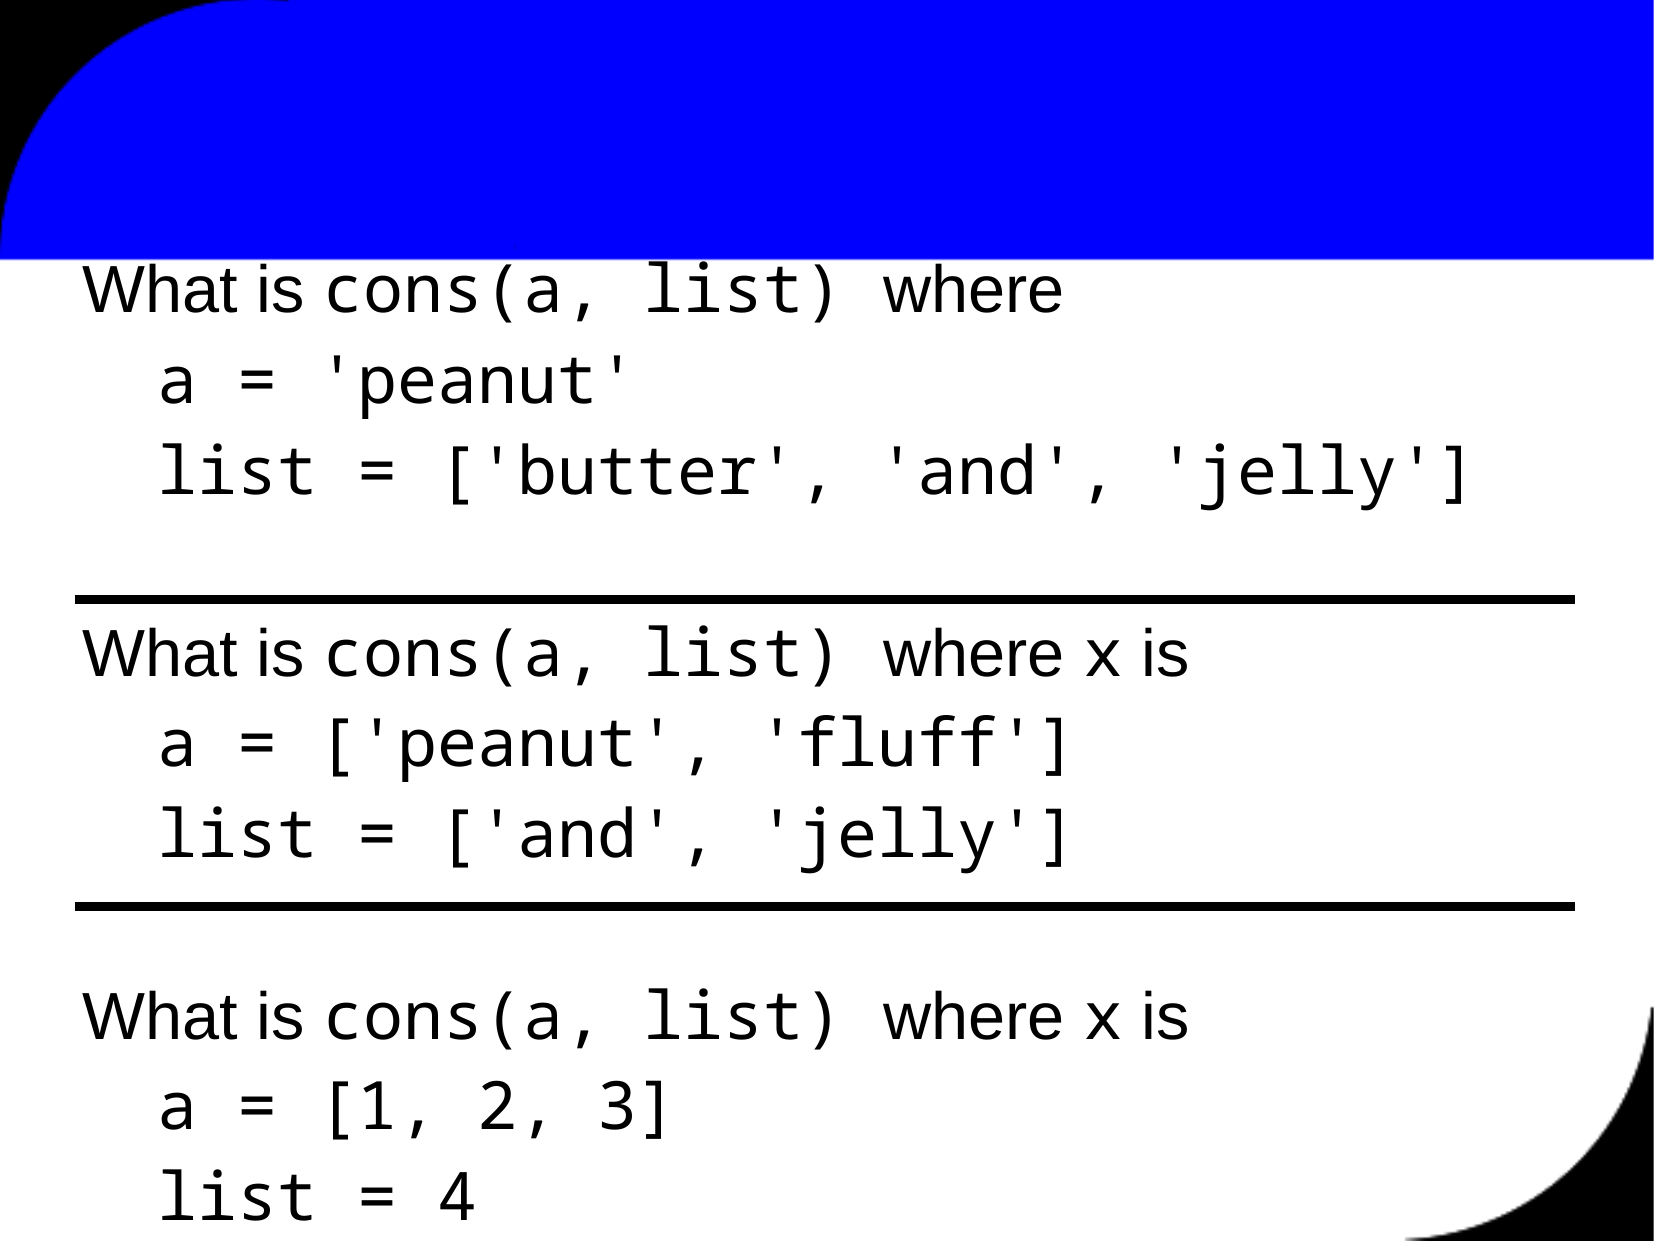

What is cons(a, list) where
	a = 'peanut'
	list = ['butter', 'and', 'jelly']
What is cons(a, list) where x is
	a = ['peanut', 'fluff']
	list = ['and', 'jelly']
What is cons(a, list) where x is
	a = [1, 2, 3]
	list = 4